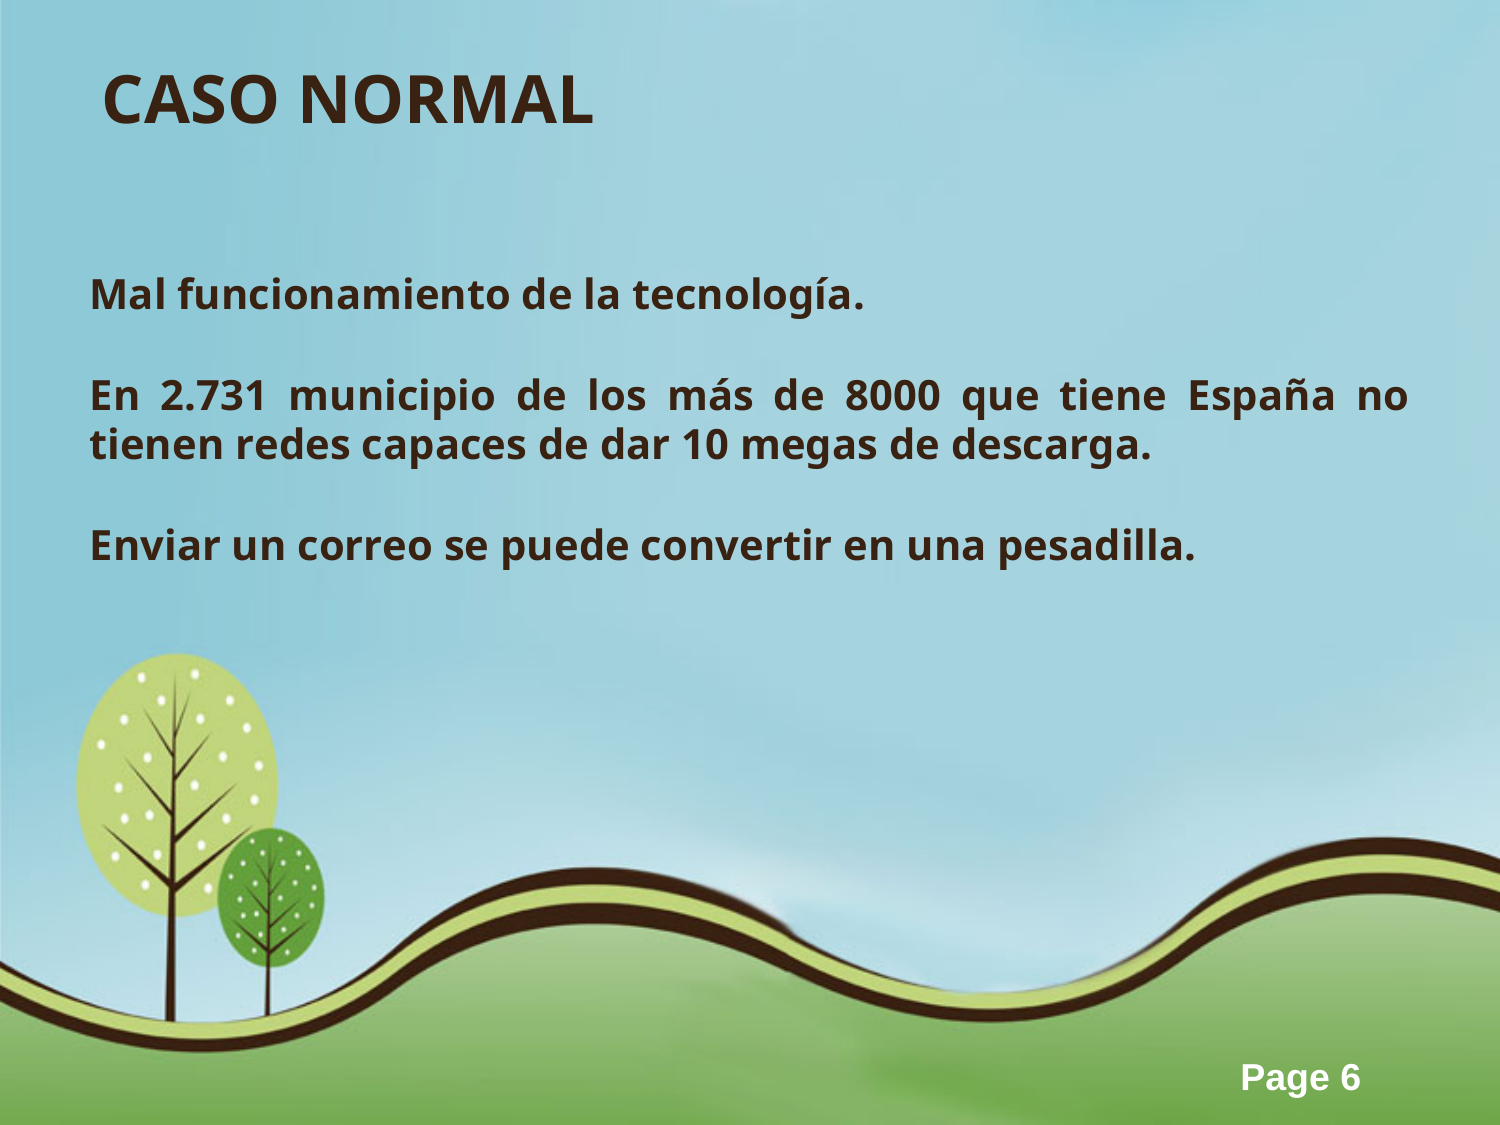

CASO NORMAL
Mal funcionamiento de la tecnología.
En 2.731 municipio de los más de 8000 que tiene España no tienen redes capaces de dar 10 megas de descarga.
Enviar un correo se puede convertir en una pesadilla.